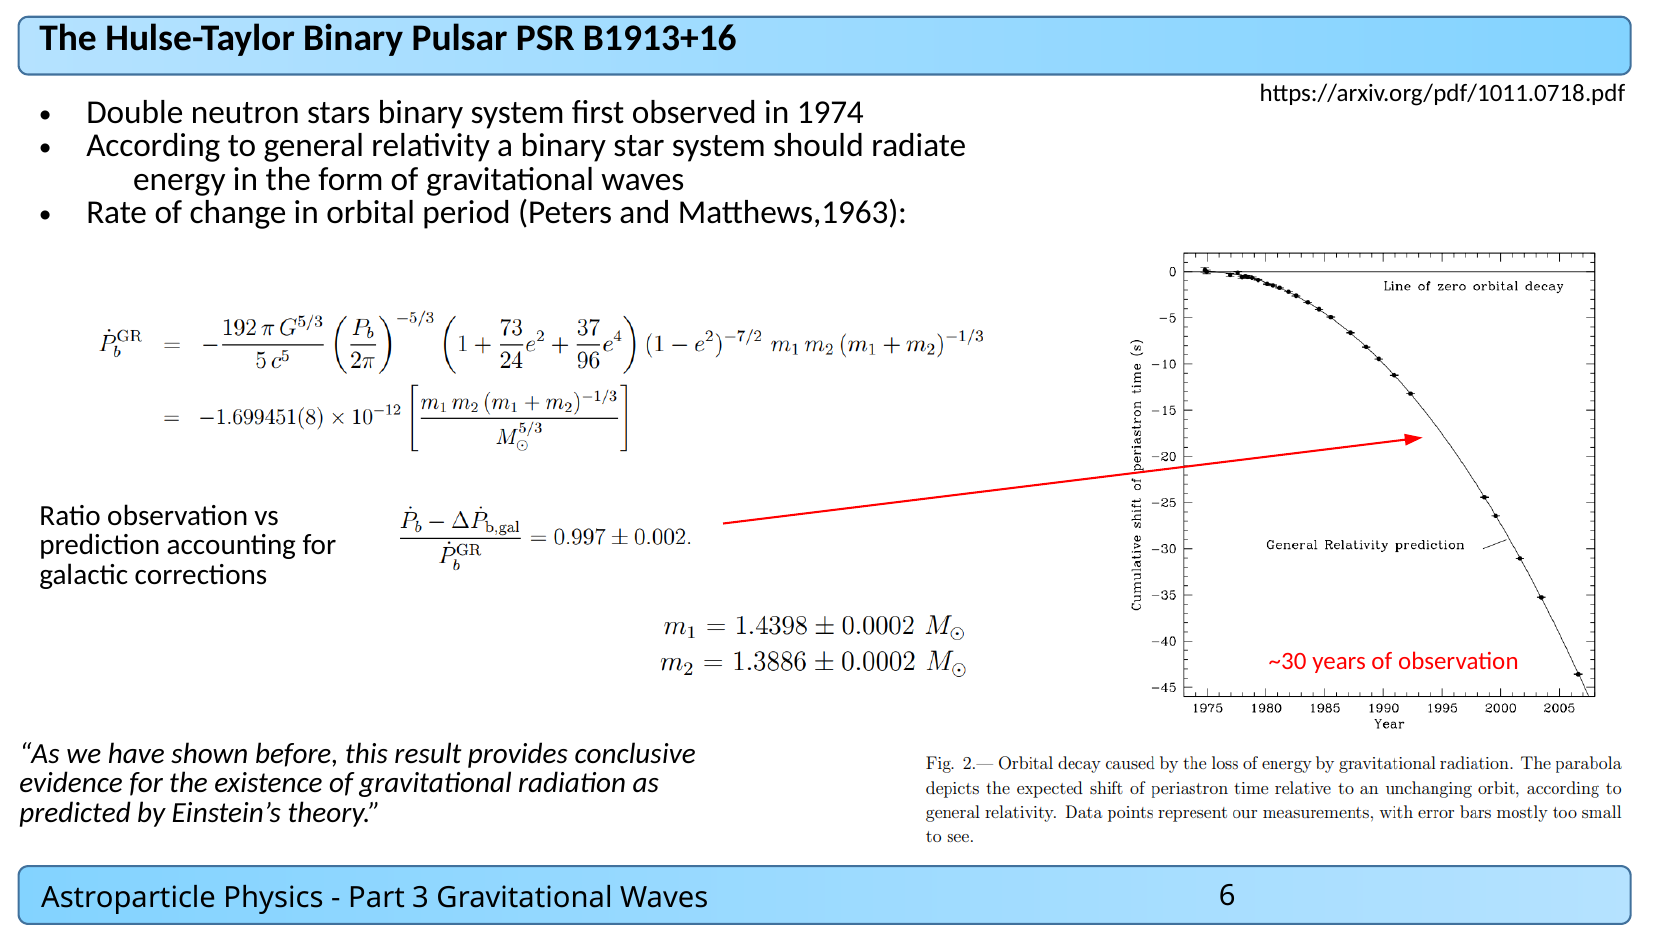

The Hulse-Taylor Binary Pulsar PSR B1913+16
https://arxiv.org/pdf/1011.0718.pdf
Double neutron stars binary system first observed in 1974
According to general relativity a binary star system should radiate energy in the form of gravitational waves
Rate of change in orbital period (Peters and Matthews,1963):
Ratio observation vs prediction accounting for galactic corrections
~30 years of observation
“As we have shown before, this result provides conclusive evidence for the existence of gravitational radiation as predicted by Einstein’s theory.”
Astroparticle Physics - Part 3 Gravitational Waves